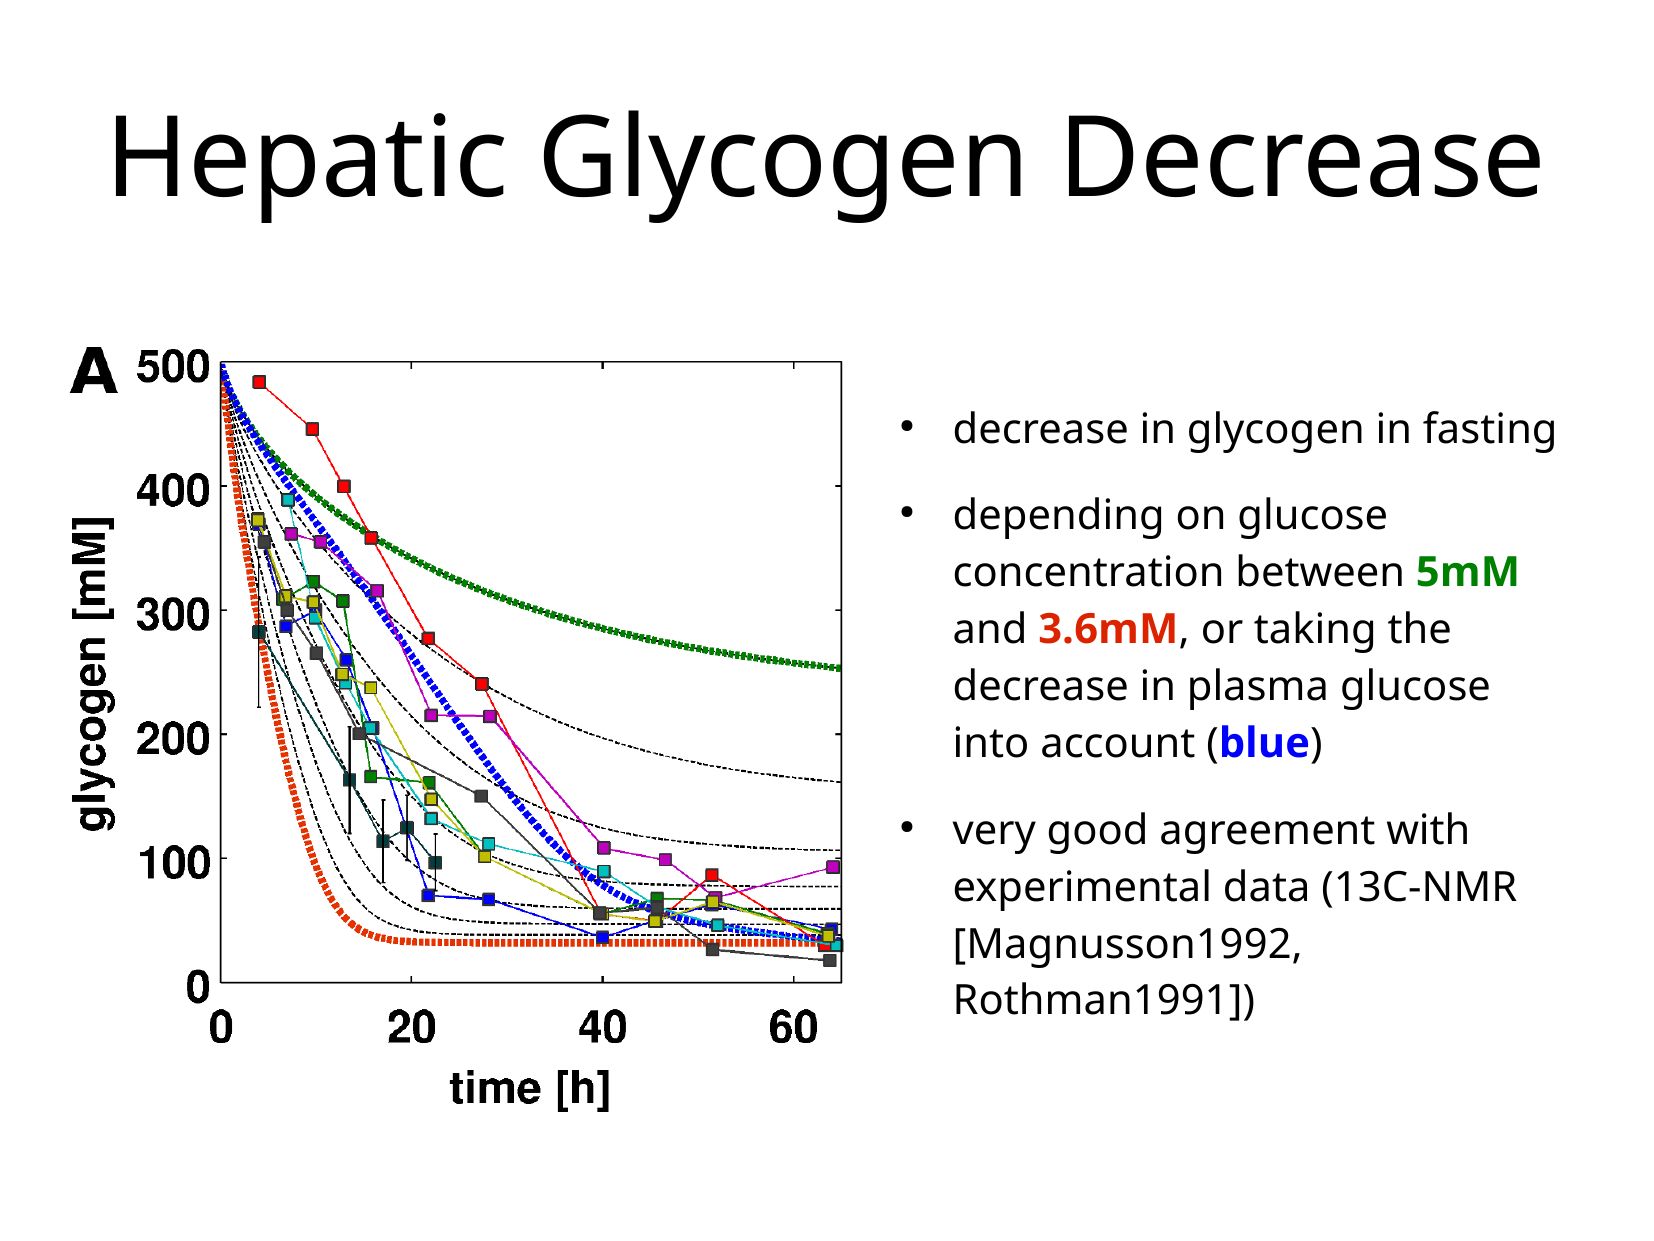

# Hepatic Glycogen Decrease
decrease in glycogen in fasting
depending on glucose concentration between 5mM and 3.6mM, or taking the decrease in plasma glucose into account (blue)
very good agreement with experimental data (13C-NMR [Magnusson1992, Rothman1991])